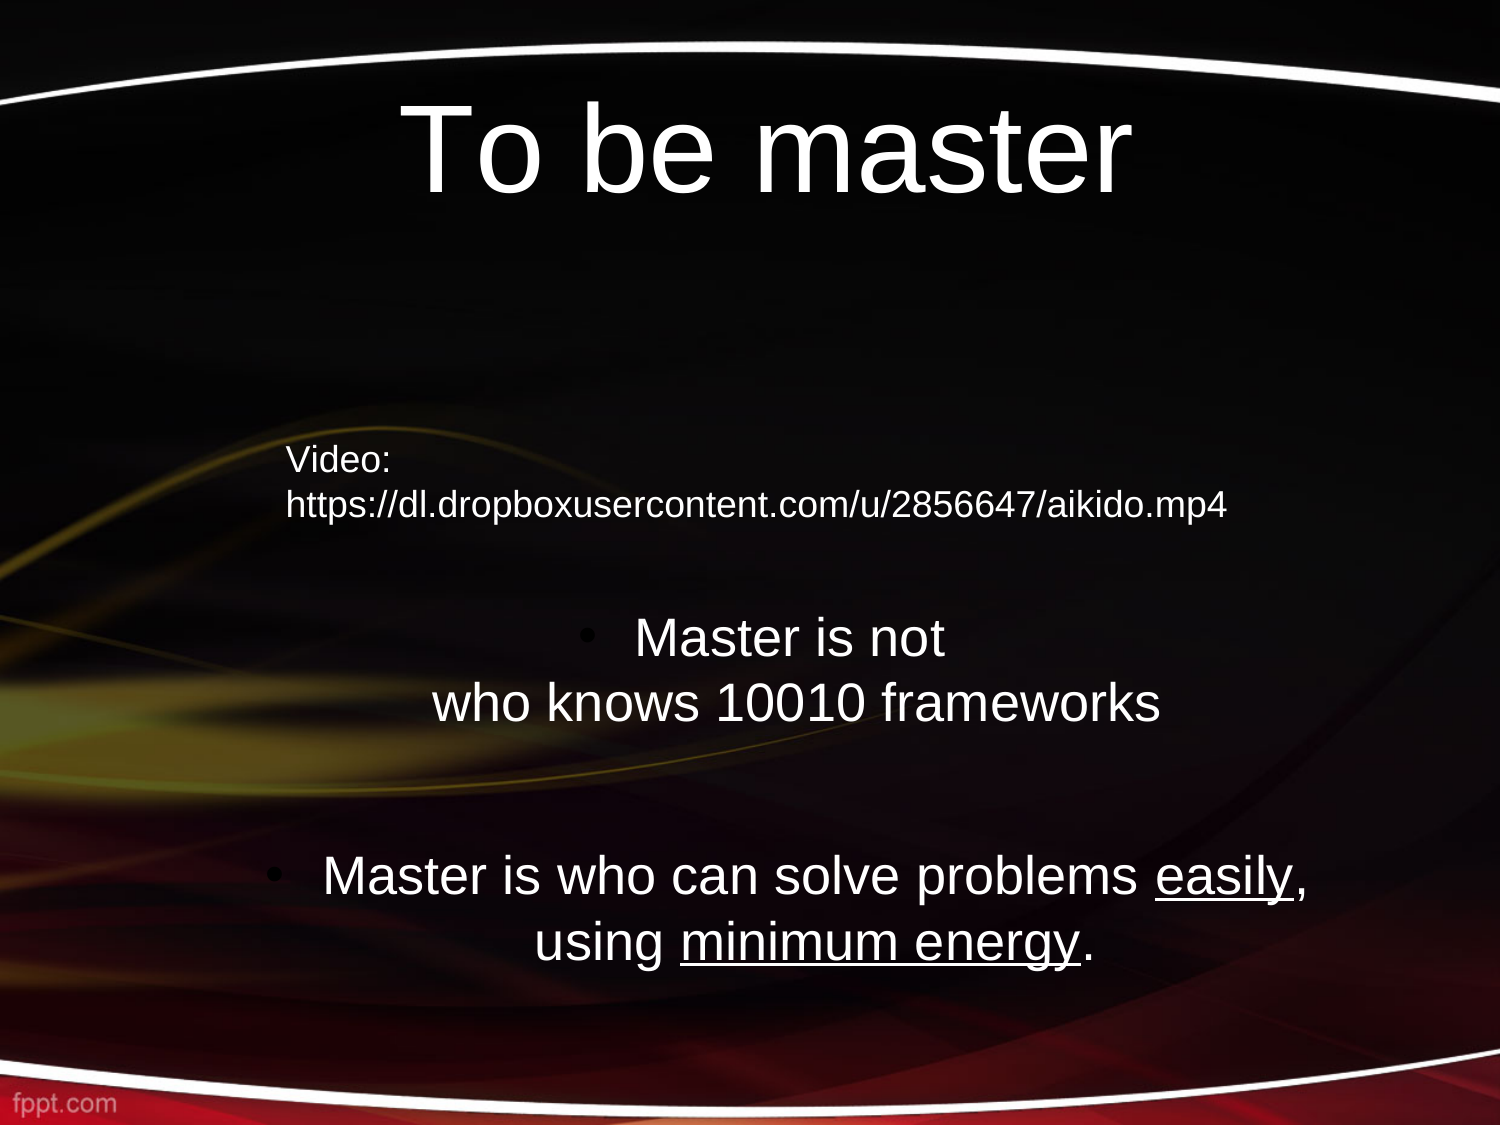

# To be master
Video:
https://dl.dropboxusercontent.com/u/2856647/aikido.mp4
Master is not
who knows 10010 frameworks
Master is who can solve problems easily,
using minimum energy.